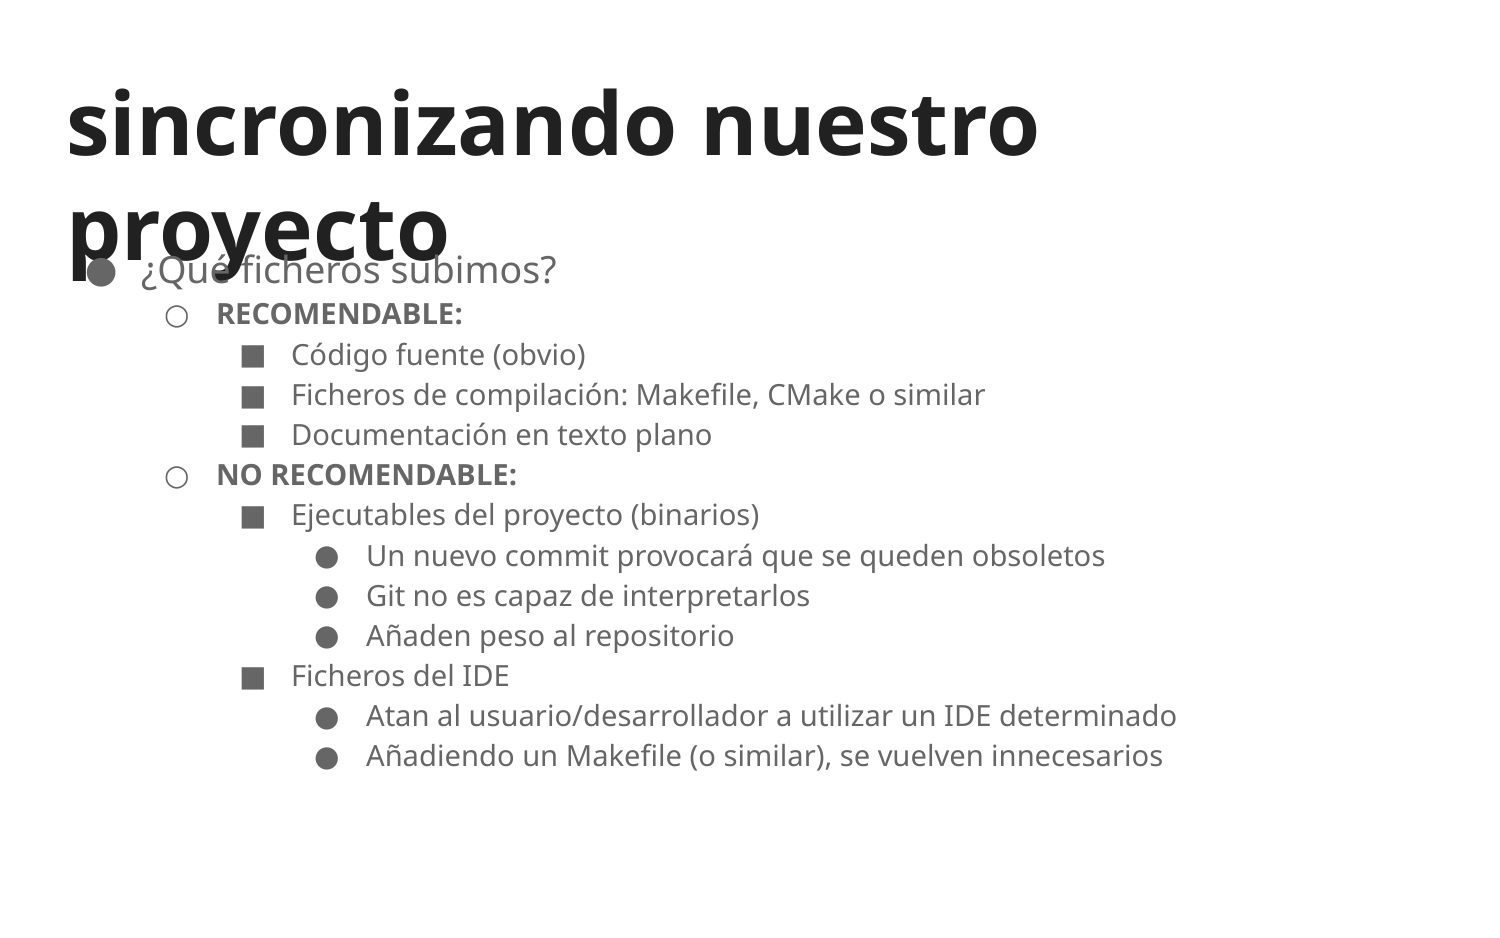

# sincronizando nuestro proyecto
¿Qué ficheros subimos?
RECOMENDABLE:
Código fuente (obvio)
Ficheros de compilación: Makefile, CMake o similar
Documentación en texto plano
NO RECOMENDABLE:
Ejecutables del proyecto (binarios)
Un nuevo commit provocará que se queden obsoletos
Git no es capaz de interpretarlos
Añaden peso al repositorio
Ficheros del IDE
Atan al usuario/desarrollador a utilizar un IDE determinado
Añadiendo un Makefile (o similar), se vuelven innecesarios